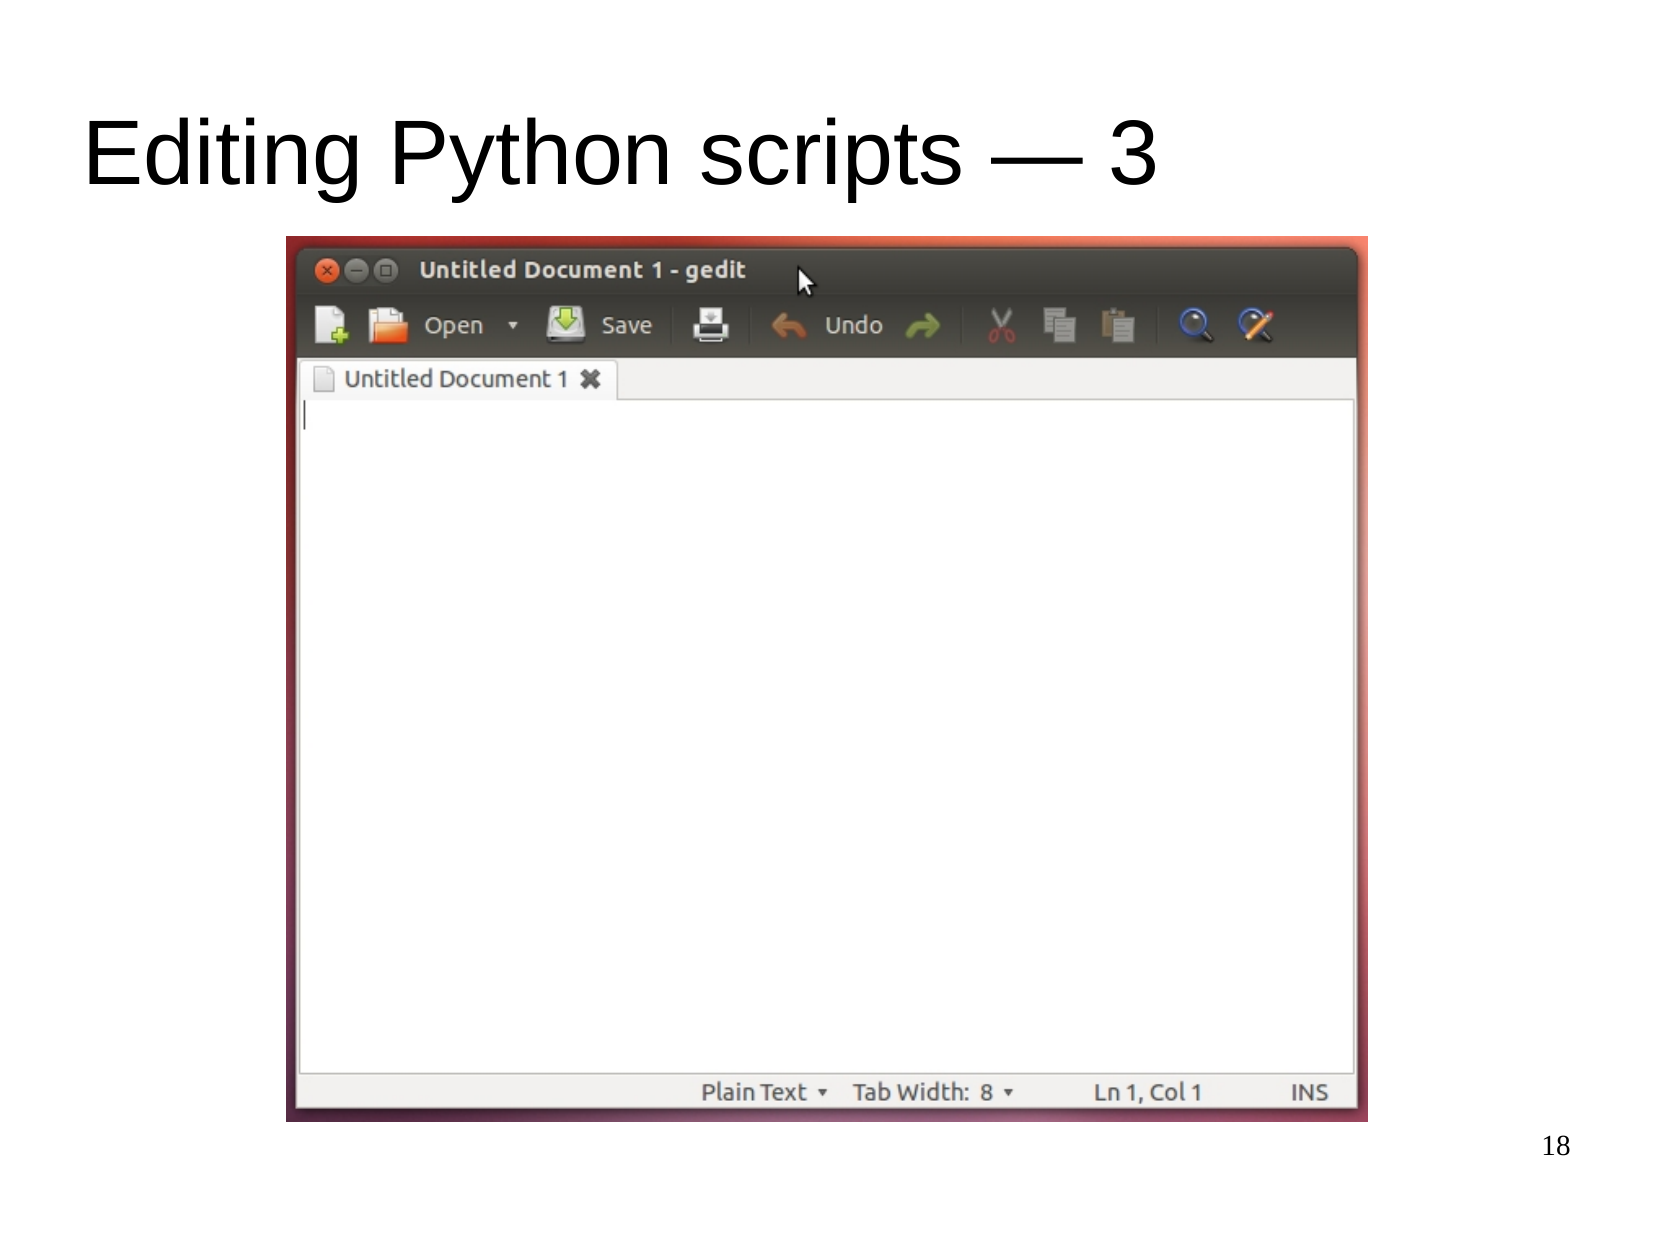

# Editing Python scripts ― 3
18